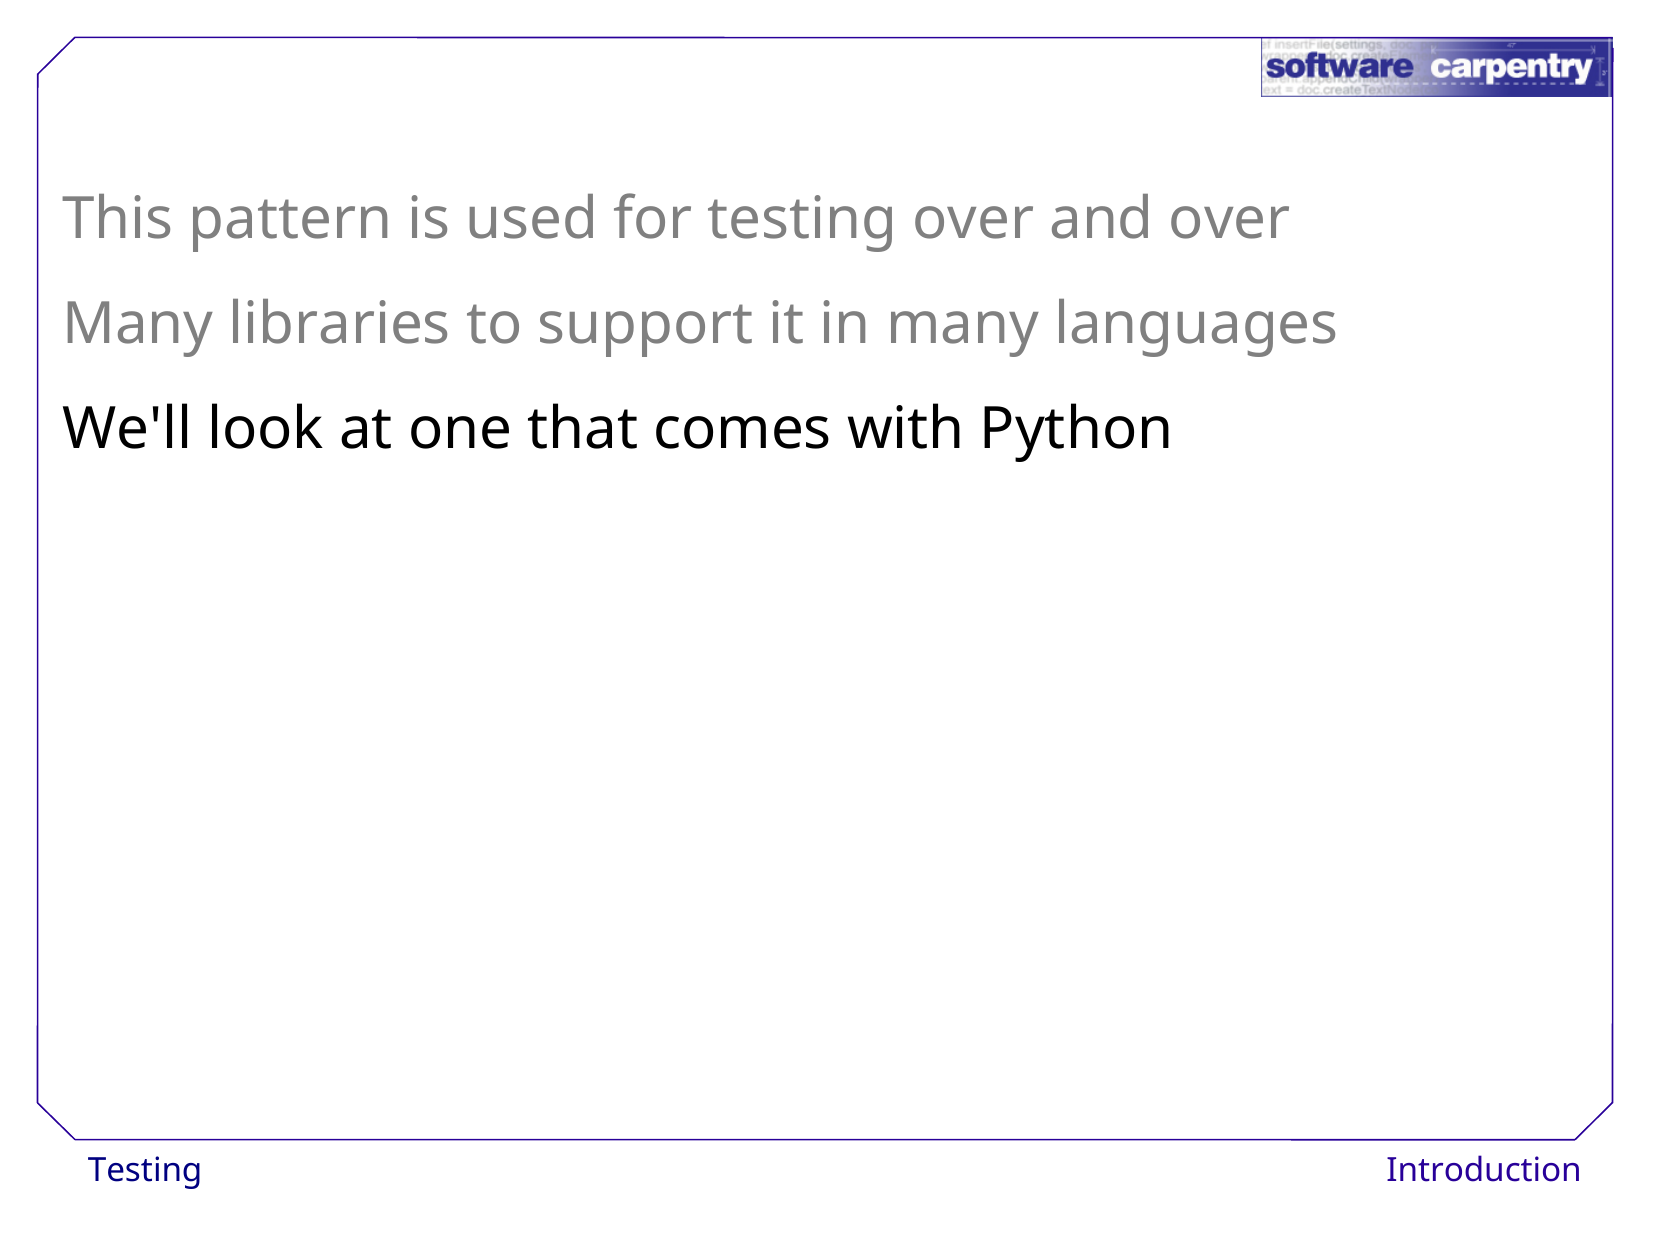

This pattern is used for testing over and over
Many libraries to support it in many languages
We'll look at one that comes with Python